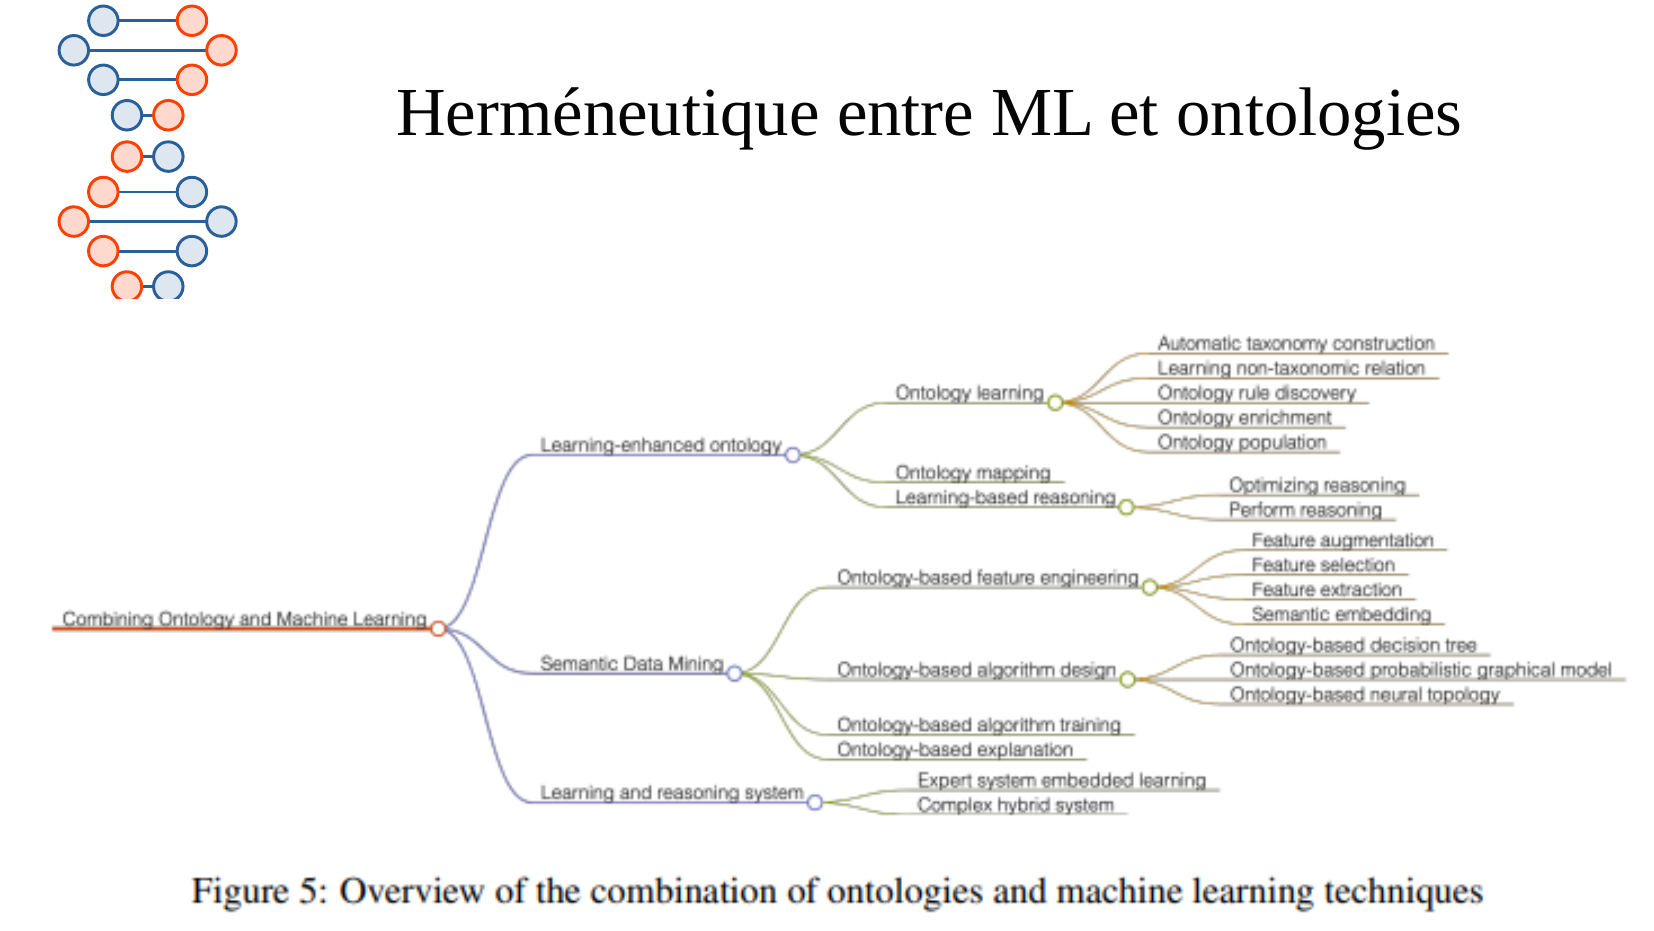

# Herméneutique entre ML et ontologies
19